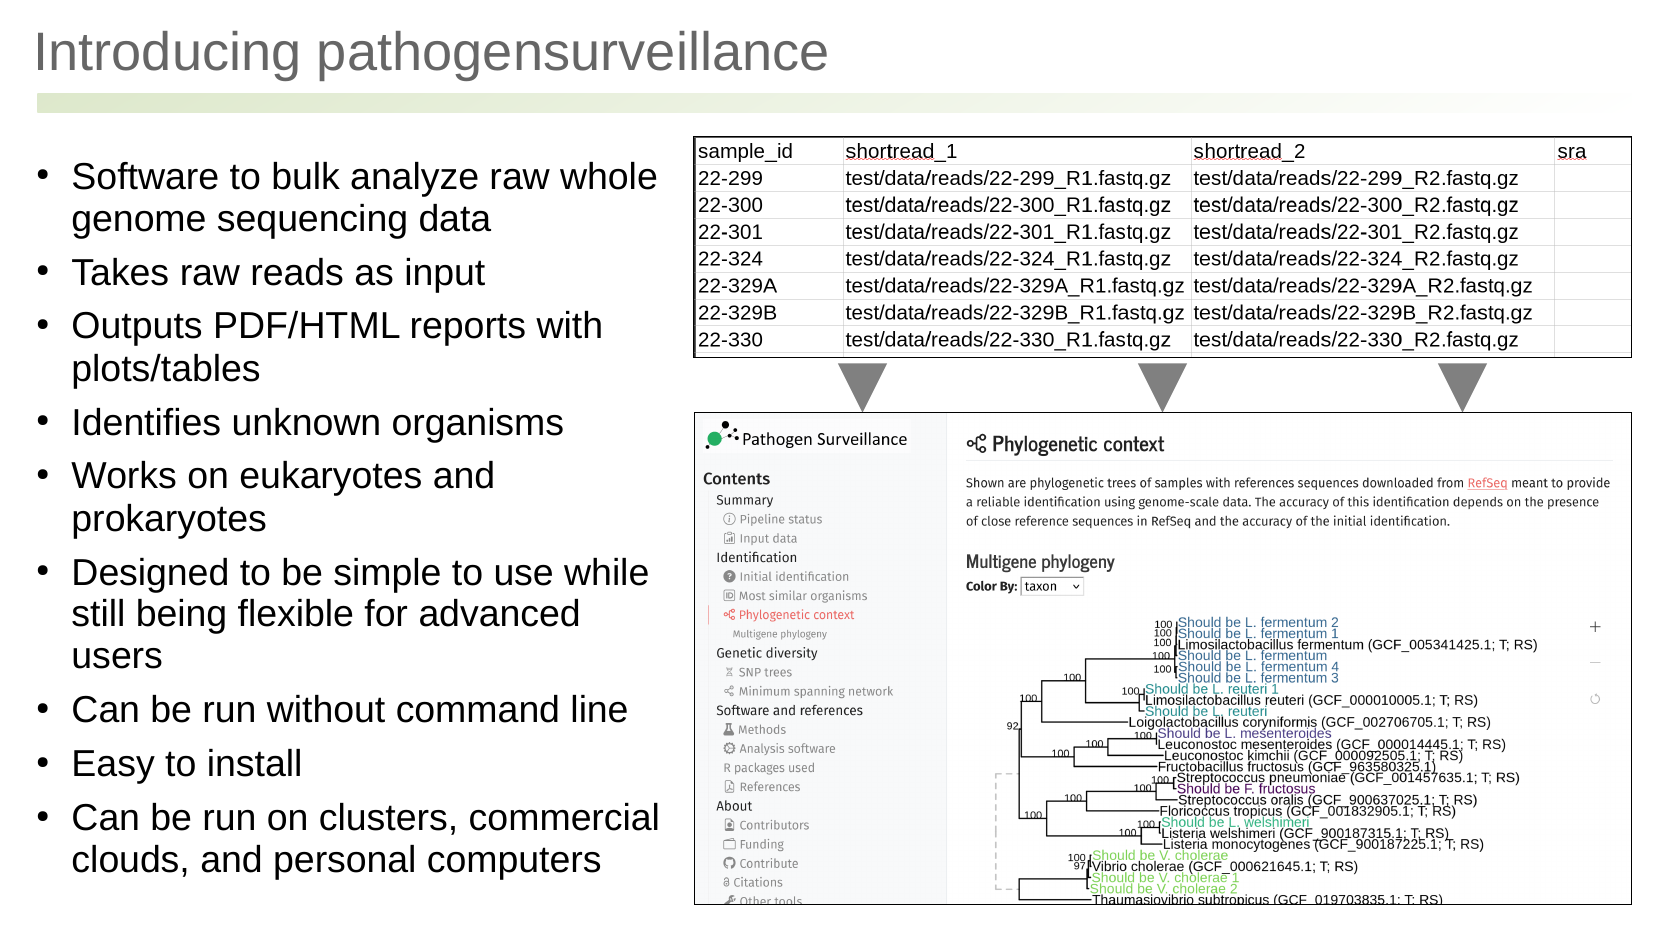

Introducing pathogensurveillance
Software to bulk analyze raw whole genome sequencing data
Takes raw reads as input
Outputs PDF/HTML reports with plots/tables
Identifies unknown organisms
Works on eukaryotes and prokaryotes
Designed to be simple to use while still being flexible for advanced users
Can be run without command line
Easy to install
Can be run on clusters, commercial clouds, and personal computers